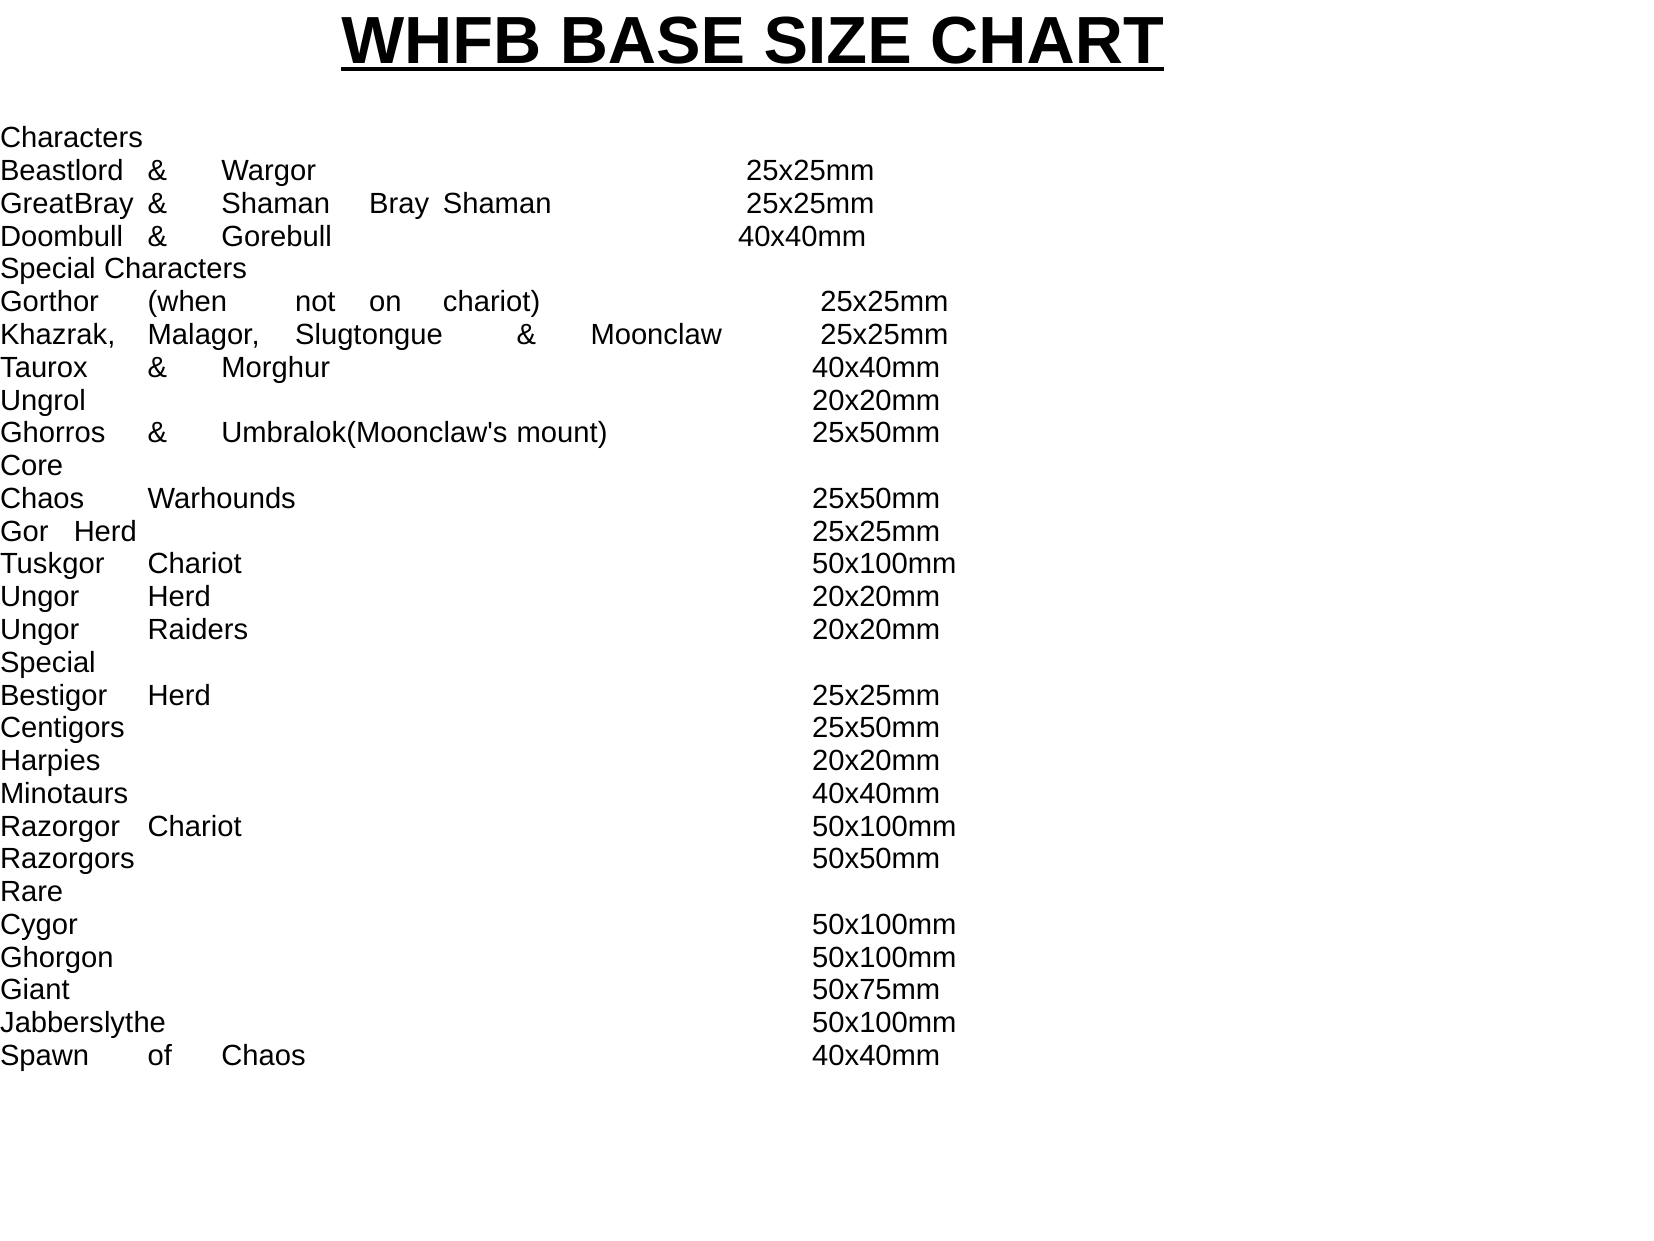

# WHFB BASE SIZE CHART
Characters
Beastlord	&	Wargor			 	 	 	 25x25mm
Great	Bray	&	Shaman	Bray	Shaman		 	 25x25mm
Doombull	&	Gorebull		 	 	 	 	40x40mm
Special Characters
Gorthor	(when	not	on	chariot)		 	 	 25x25mm
Khazrak,	Malagor,	Slugtongue	&	Moonclaw		 25x25mm
Taurox	&	Morghur		 	 	 	 		40x40mm
Ungrol		 	 	 	 	 	 			20x20mm
Ghorros	&	Umbralok(Moonclaw's	mount)		 	25x50mm
Core
Chaos	Warhounds		 	 	 	 	 	25x50mm
Gor	Herd		 	 	 	 	 	 			25x25mm
Tuskgor	Chariot		 	 	 	 	 		50x100mm
Ungor	Herd		 	 	 	 	 	 		20x20mm
Ungor	Raiders		 	 	 	 	 		20x20mm
Special
Bestigor	Herd		 	 	 	 	 			25x25mm
Centigors		 	 	 	 	 	 			25x50mm
Harpies		 	 	 	 	 	 			20x20mm
Minotaurs		 	 	 	 	 	 			40x40mm
Razorgor	Chariot		 	 	 	 	 		50x100mm
Razorgors		 	 	 	 	 	 			50x50mm
Rare
Cygor	 	 	 	 	 	 	 			50x100mm
Ghorgon		 	 	 	 	 	 			50x100mm
Giant		 	 	 	 	 	 	 			50x75mm
Jabberslythe		 	 	 	 	 			50x100mm
Spawn	of	Chaos		 	 	 	 	 	40x40mm